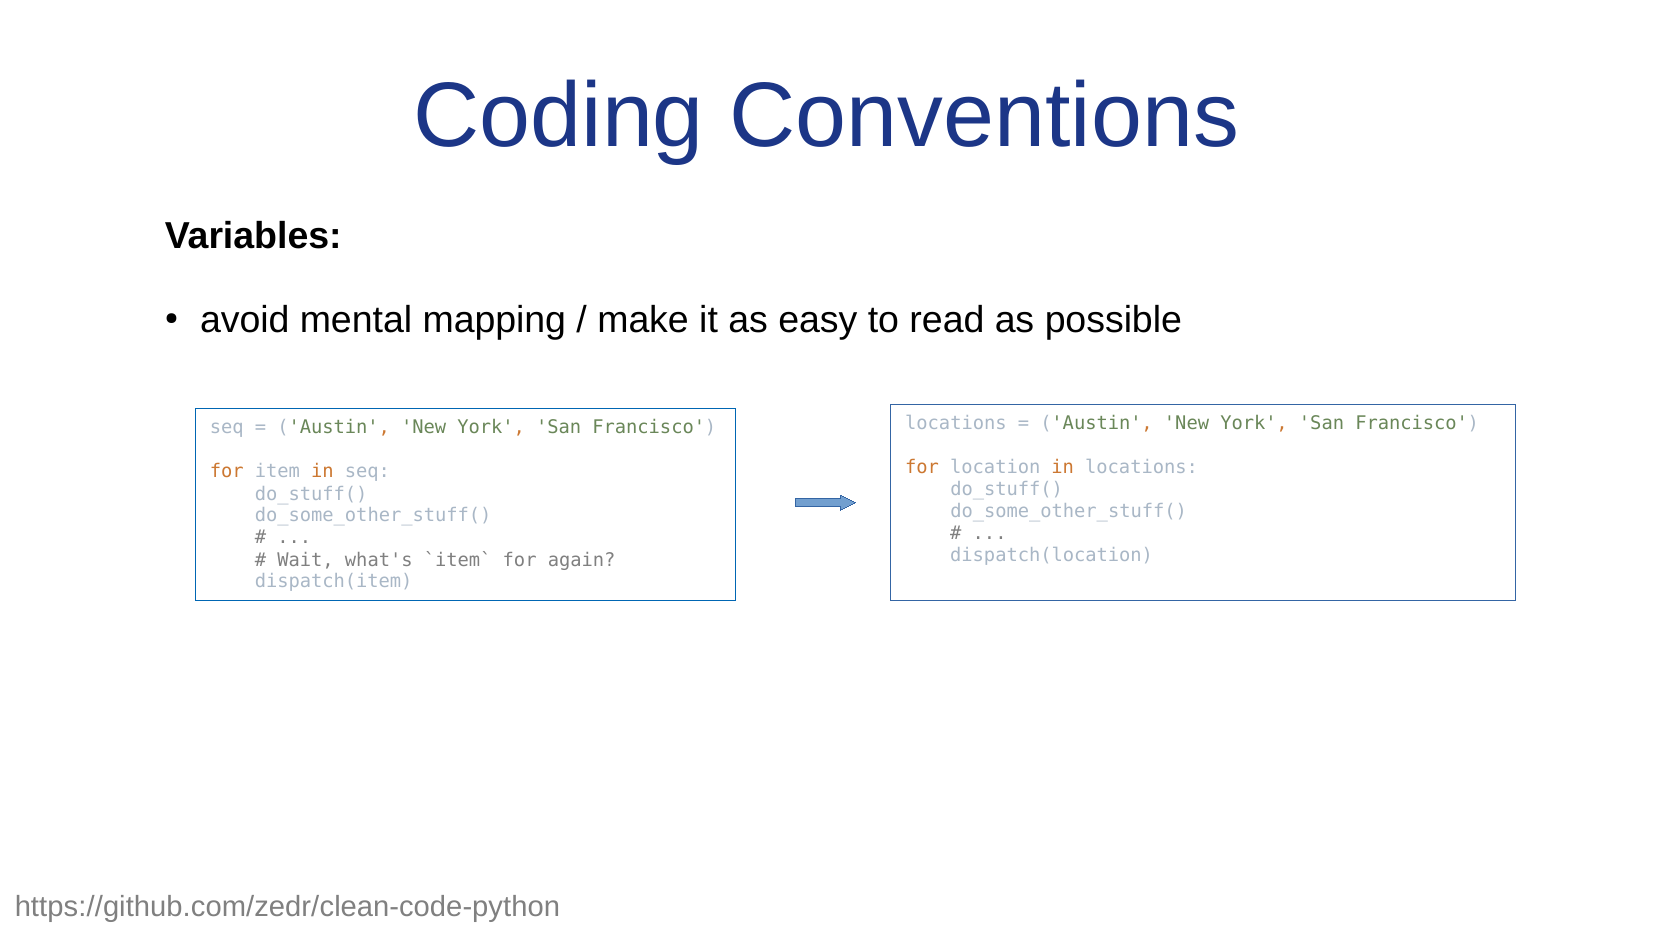

# Coding Conventions
Variables:
avoid mental mapping / make it as easy to read as possible
locations = ('Austin', 'New York', 'San Francisco')
for location in locations:
 do_stuff()
 do_some_other_stuff()
 # ...
 dispatch(location)
seq = ('Austin', 'New York', 'San Francisco')
for item in seq:
 do_stuff()
 do_some_other_stuff()
 # ...
 # Wait, what's `item` for again?
 dispatch(item)
https://github.com/zedr/clean-code-python